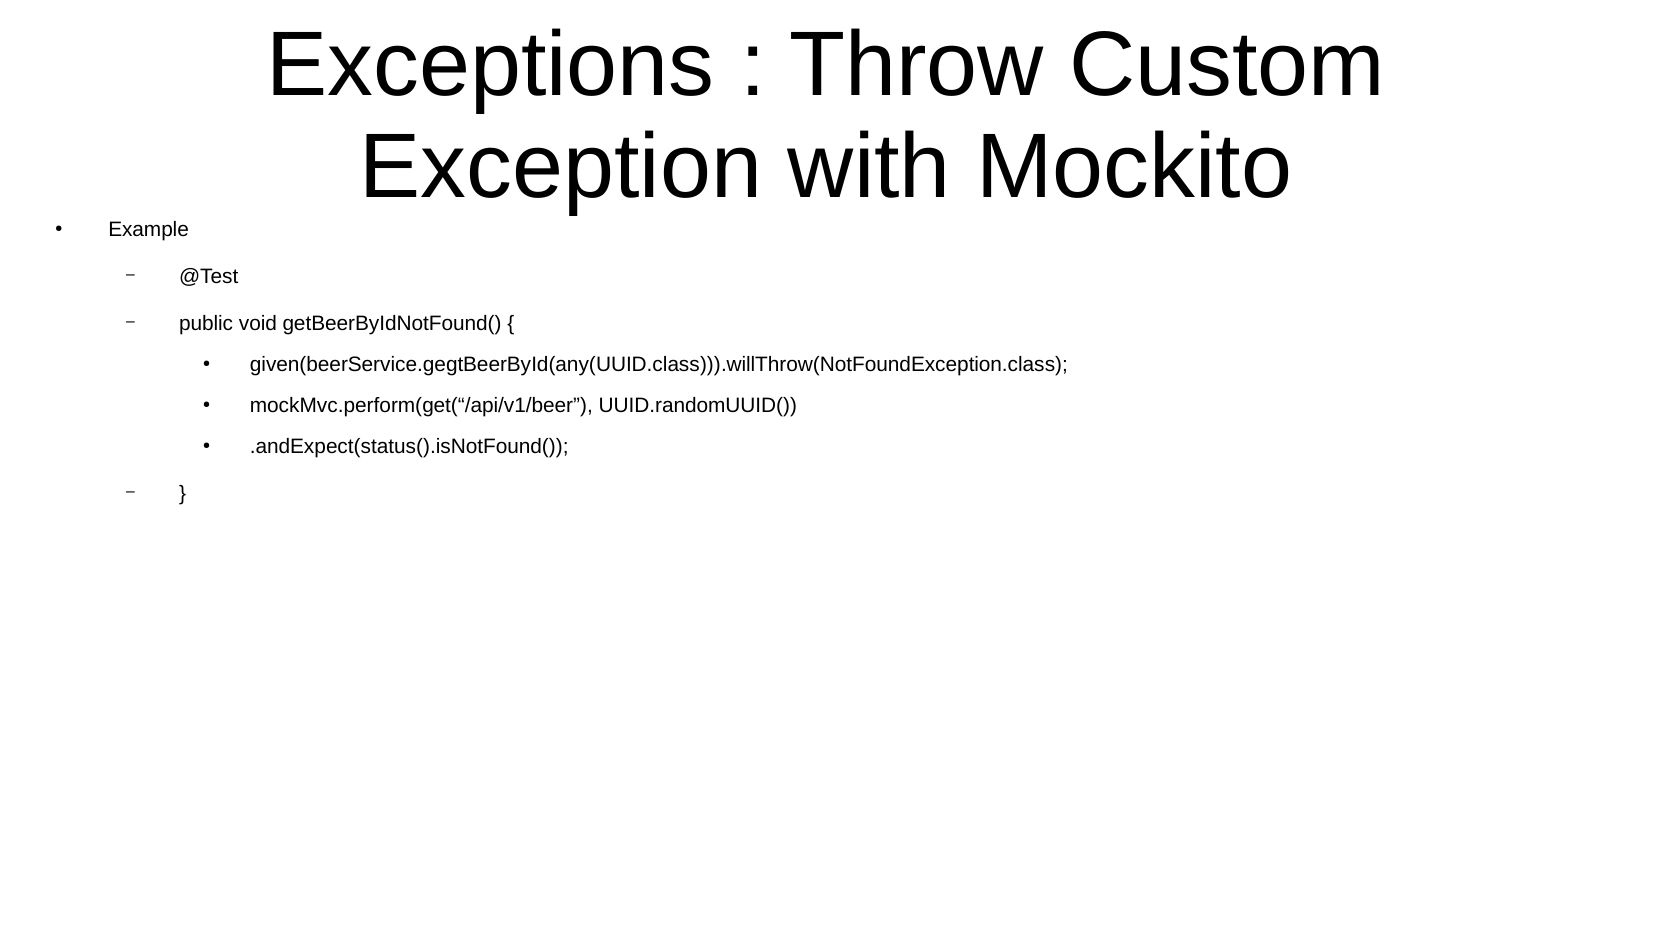

# Exceptions : Throw Custom Exception with Mockito
Example
@Test
public void getBeerByIdNotFound() {
given(beerService.gegtBeerById(any(UUID.class))).willThrow(NotFoundException.class);
mockMvc.perform(get(“/api/v1/beer”), UUID.randomUUID())
.andExpect(status().isNotFound());
}